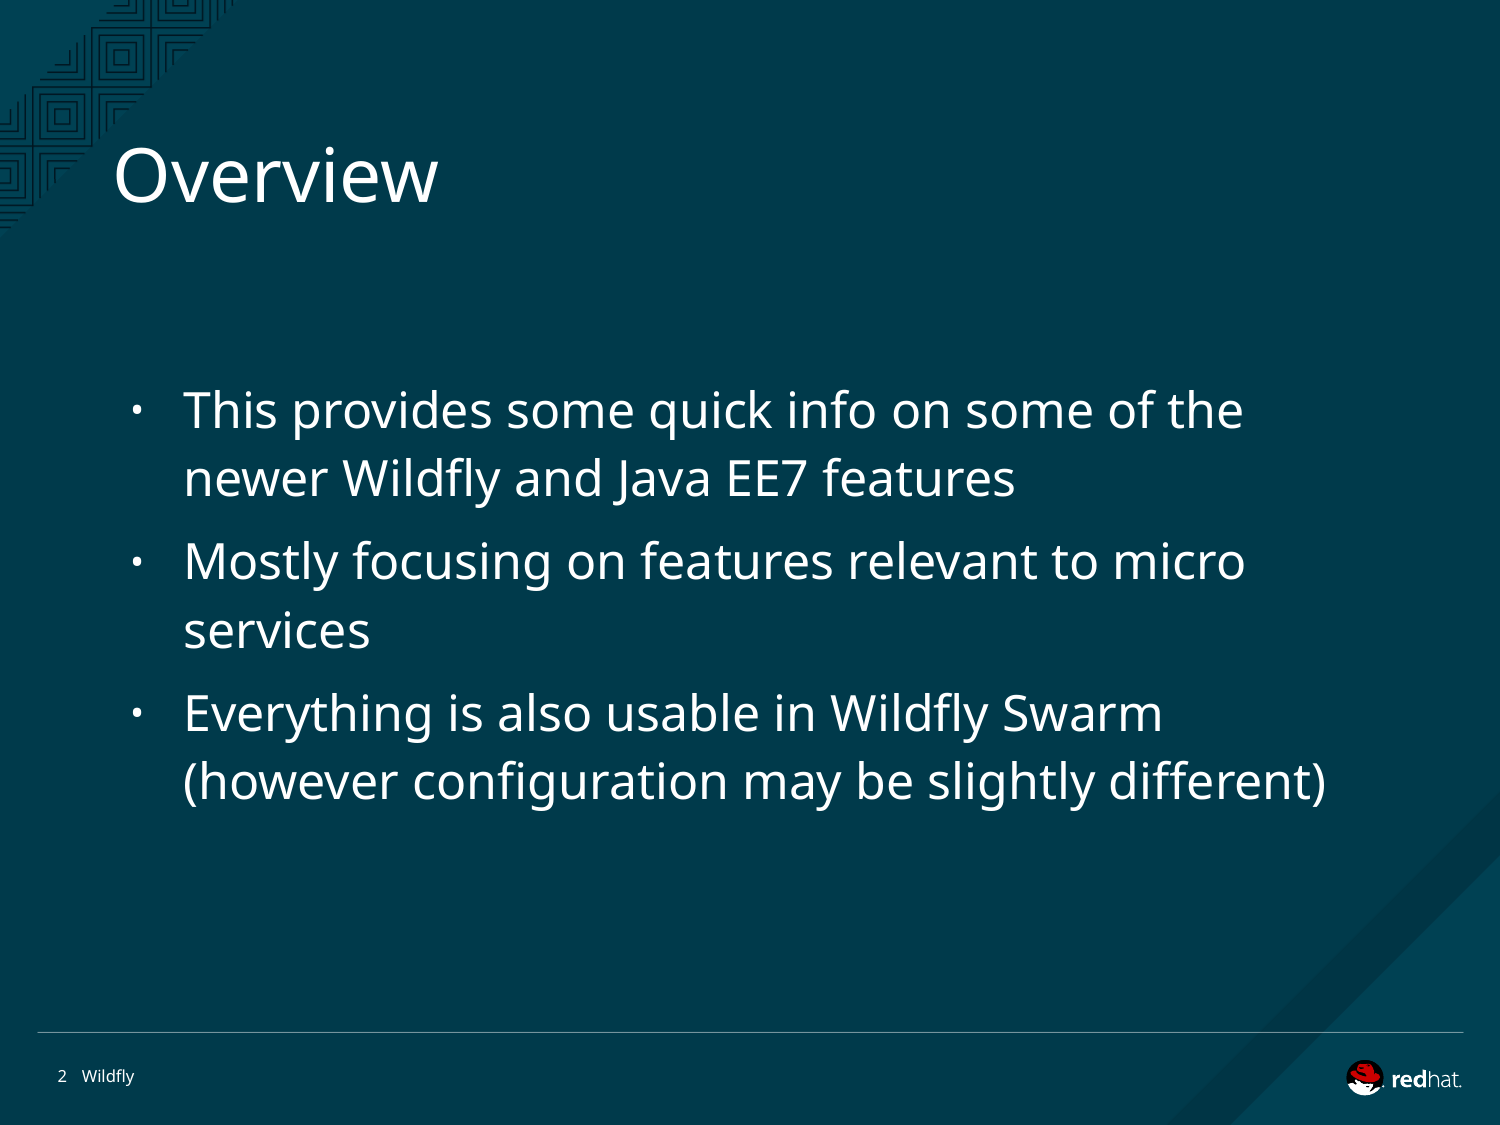

# Overview
This provides some quick info on some of the newer Wildfly and Java EE7 features
Mostly focusing on features relevant to micro services
Everything is also usable in Wildfly Swarm (however configuration may be slightly different)
2
Wildfly